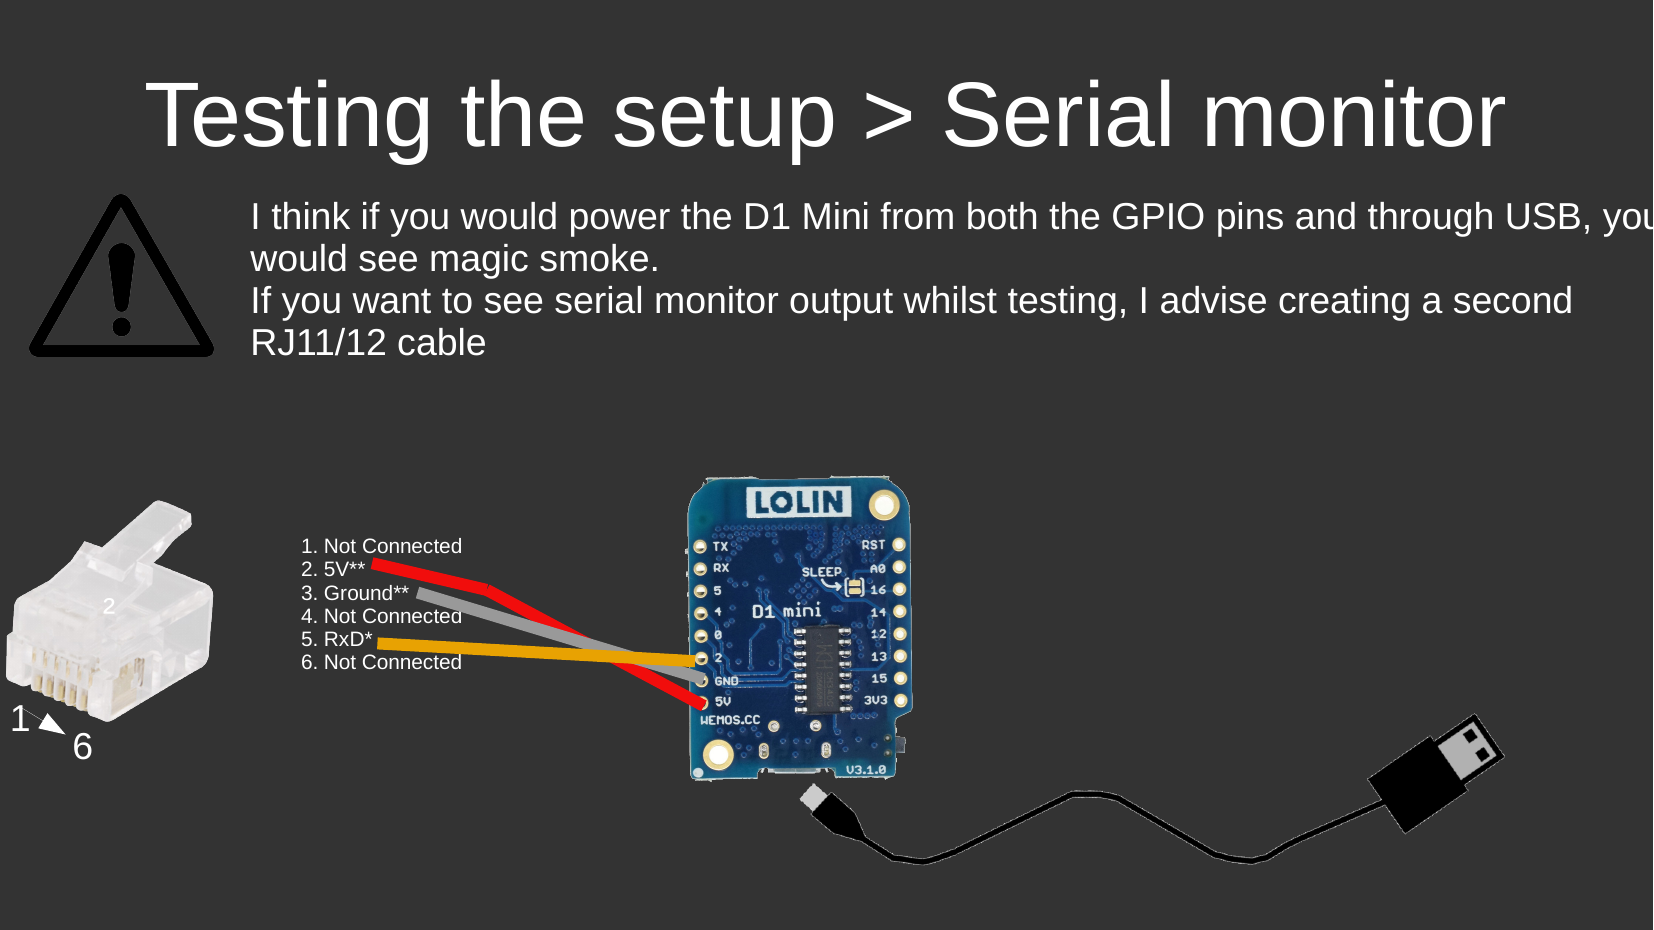

# Testing the setup > Serial monitor
I think if you would power the D1 Mini from both the GPIO pins and through USB, you would see magic smoke.
If you want to see serial monitor output whilst testing, I advise creating a second RJ11/12 cable
²
1. Not Connected
2. 5V**
3. Ground**
4. Not Connected
5. RxD*
6. Not Connected
1
6